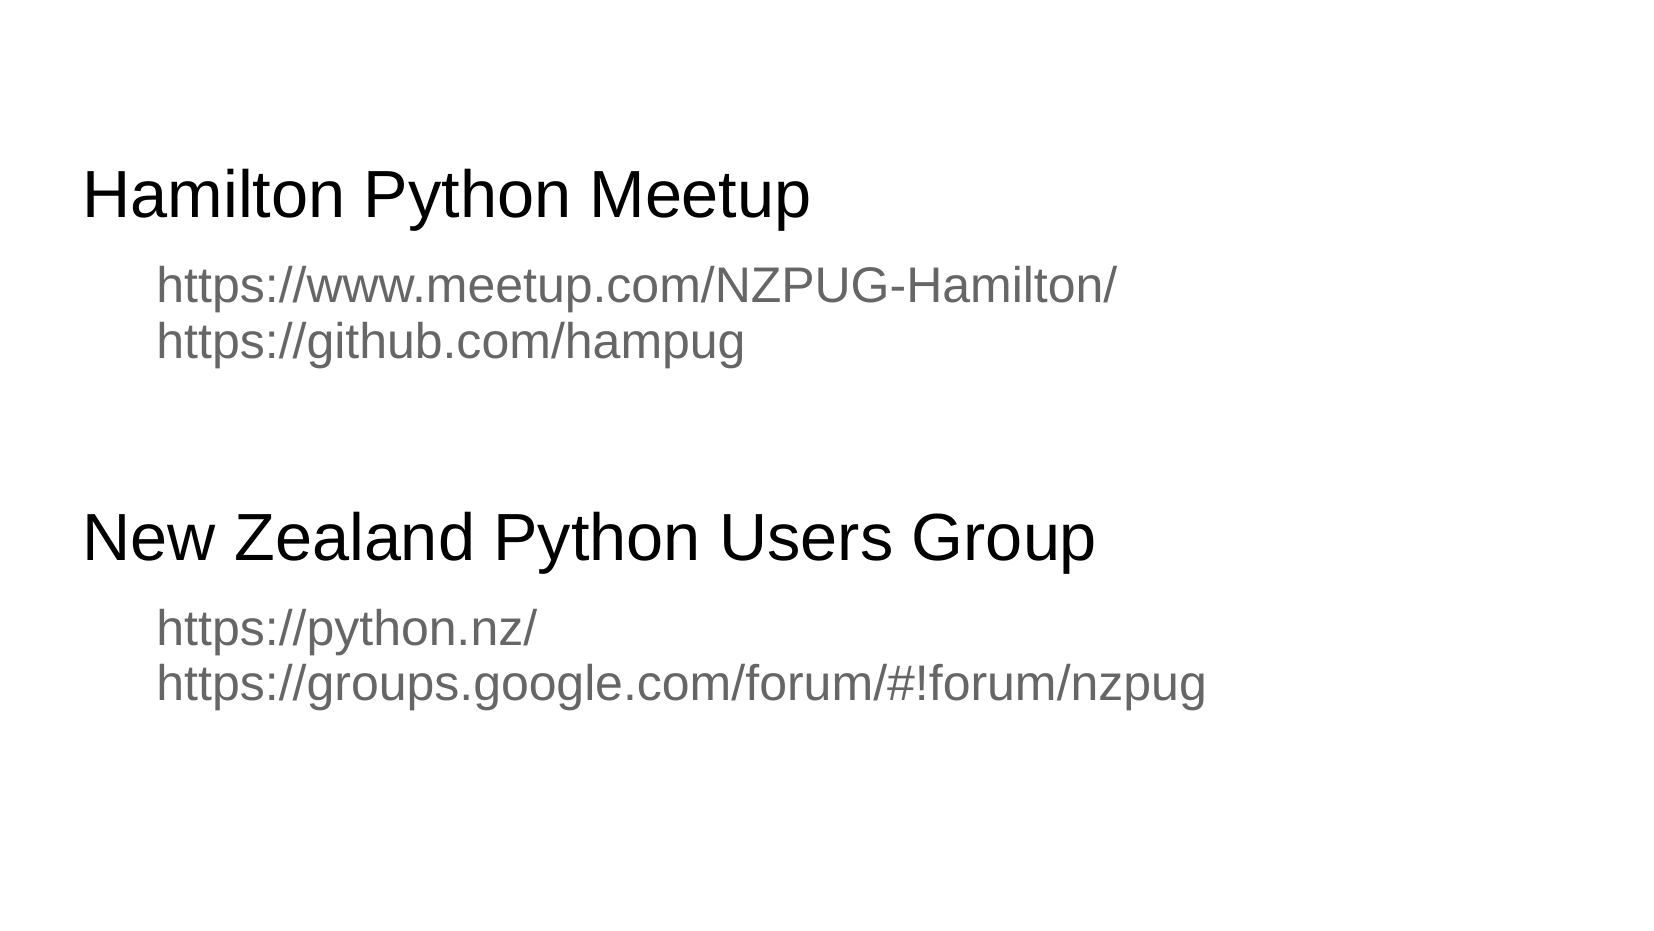

# Hamilton Python Meetup
	https://www.meetup.com/NZPUG-Hamilton/
	https://github.com/hampug
New Zealand Python Users Group
	https://python.nz/
	https://groups.google.com/forum/#!forum/nzpug